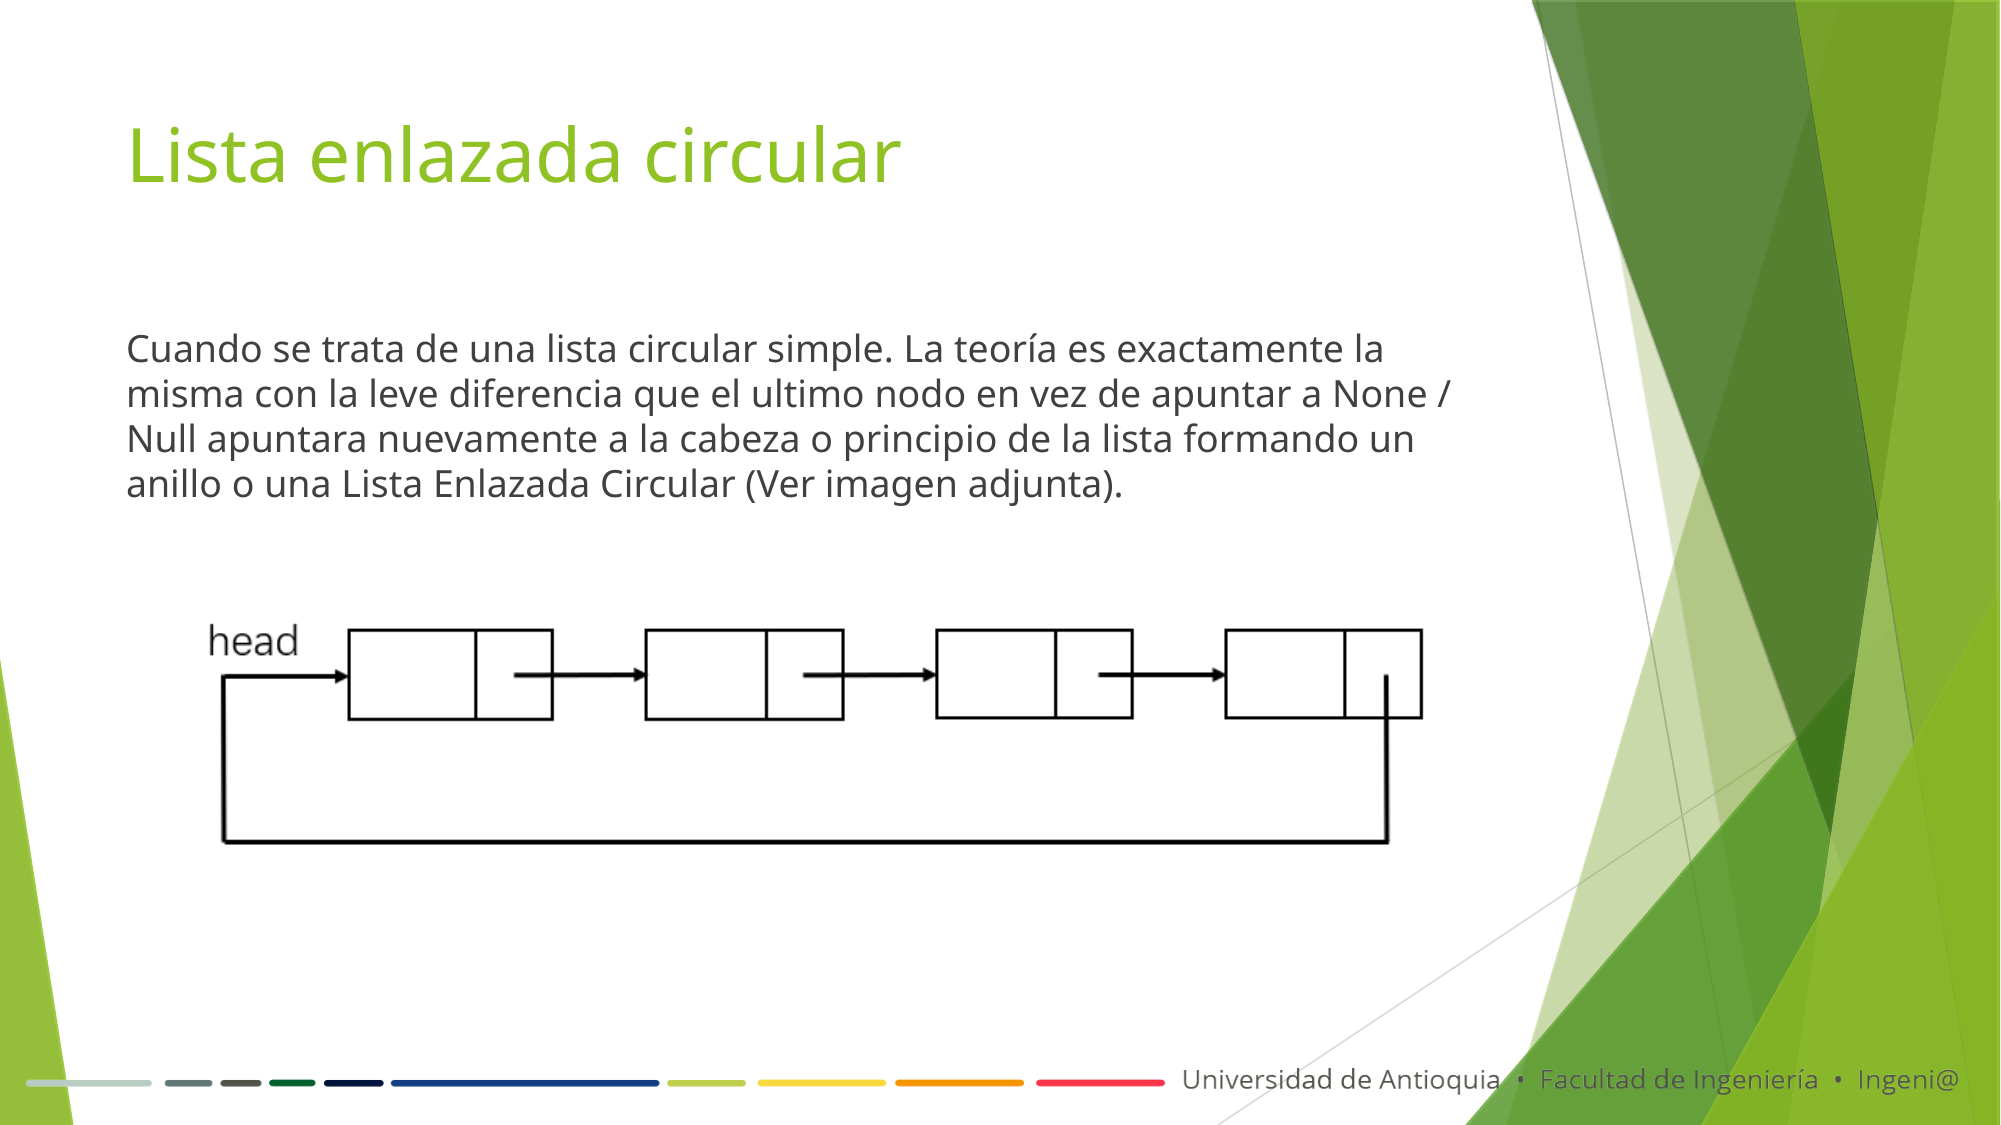

# Lista enlazada circular
Cuando se trata de una lista circular simple. La teoría es exactamente la misma con la leve diferencia que el ultimo nodo en vez de apuntar a None / Null apuntara nuevamente a la cabeza o principio de la lista formando un anillo o una Lista Enlazada Circular (Ver imagen adjunta).